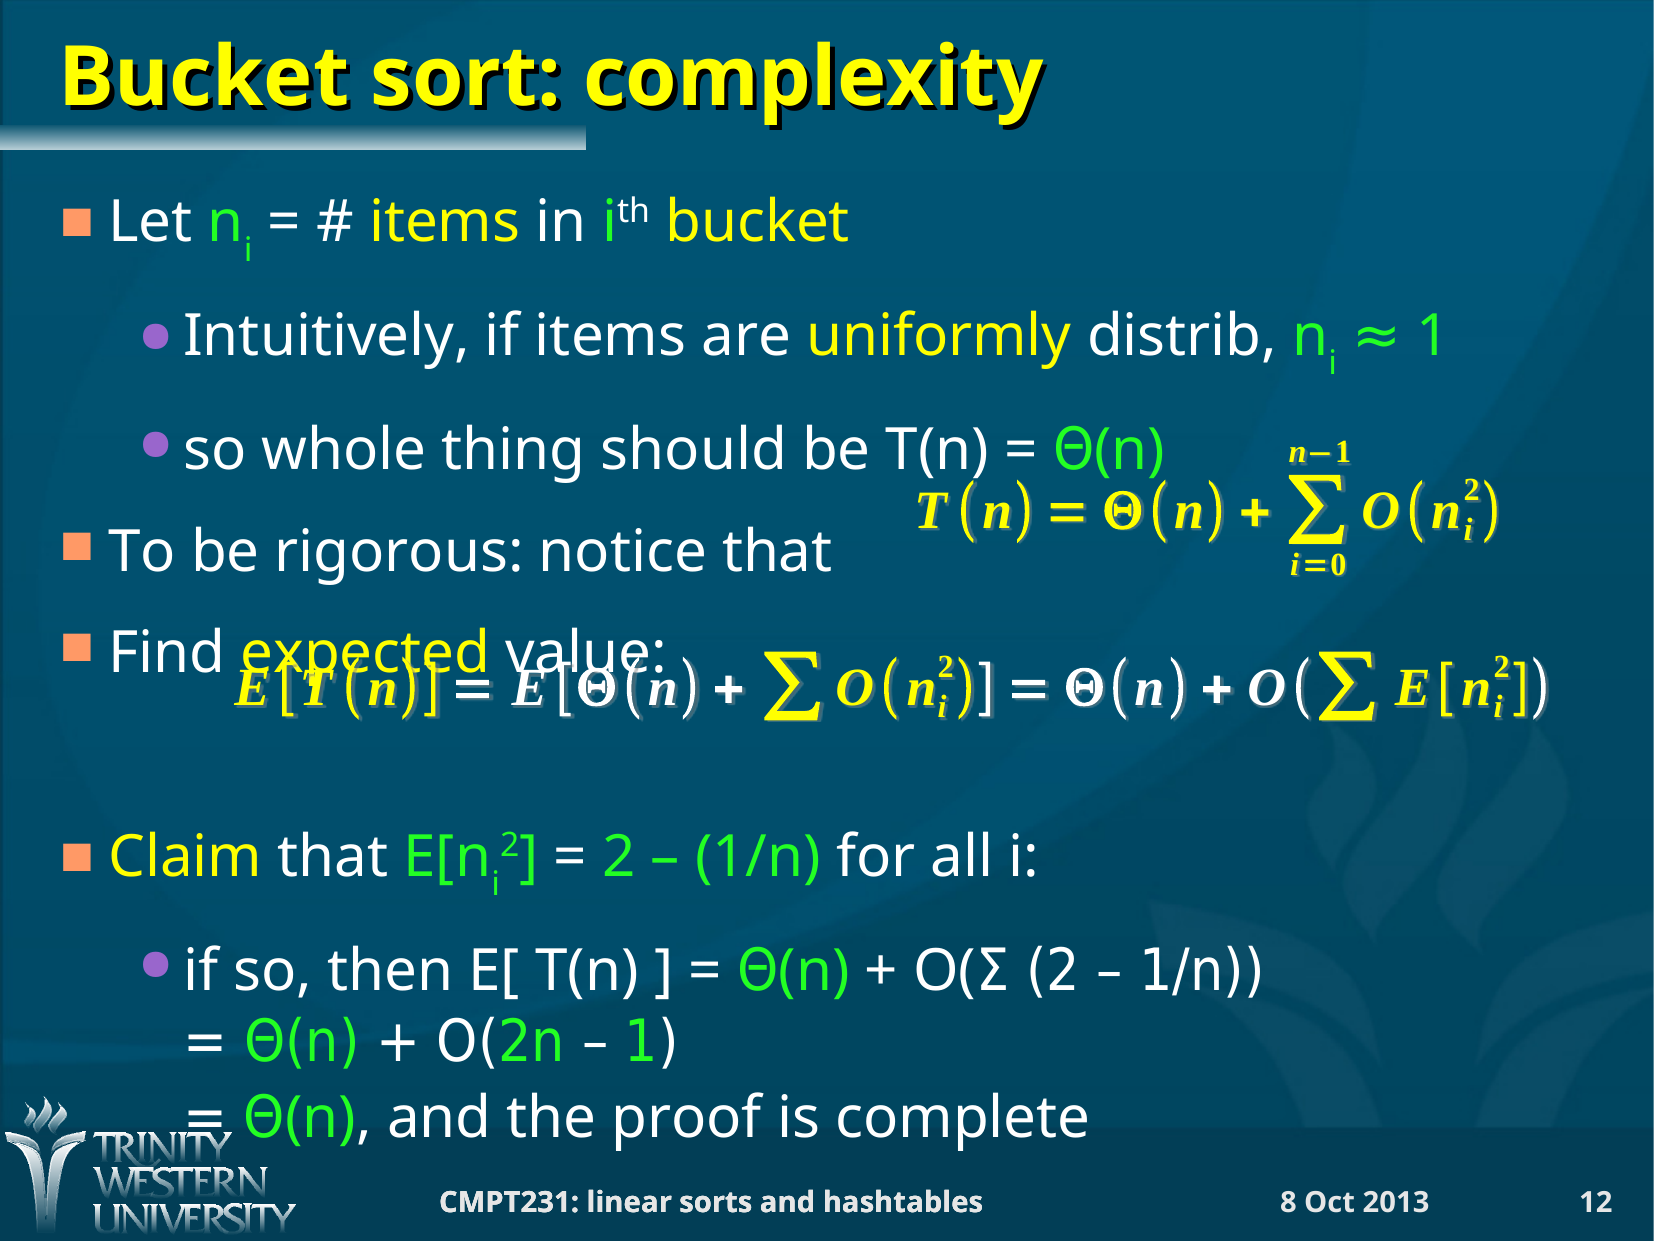

# Bucket sort: complexity
Let ni = # items in ith bucket
Intuitively, if items are uniformly distrib, ni ≈ 1
so whole thing should be T(n) = Θ(n)
To be rigorous: notice that
Find expected value:
Claim that E[ni2] = 2 – (1/n) for all i:
if so, then E[ T(n) ] = Θ(n) + O(Σ (2 – 1/n))
= Θ(n) + O(2n – 1)
= Θ(n), and the proof is complete
CMPT231: linear sorts and hashtables
8 Oct 2013
12